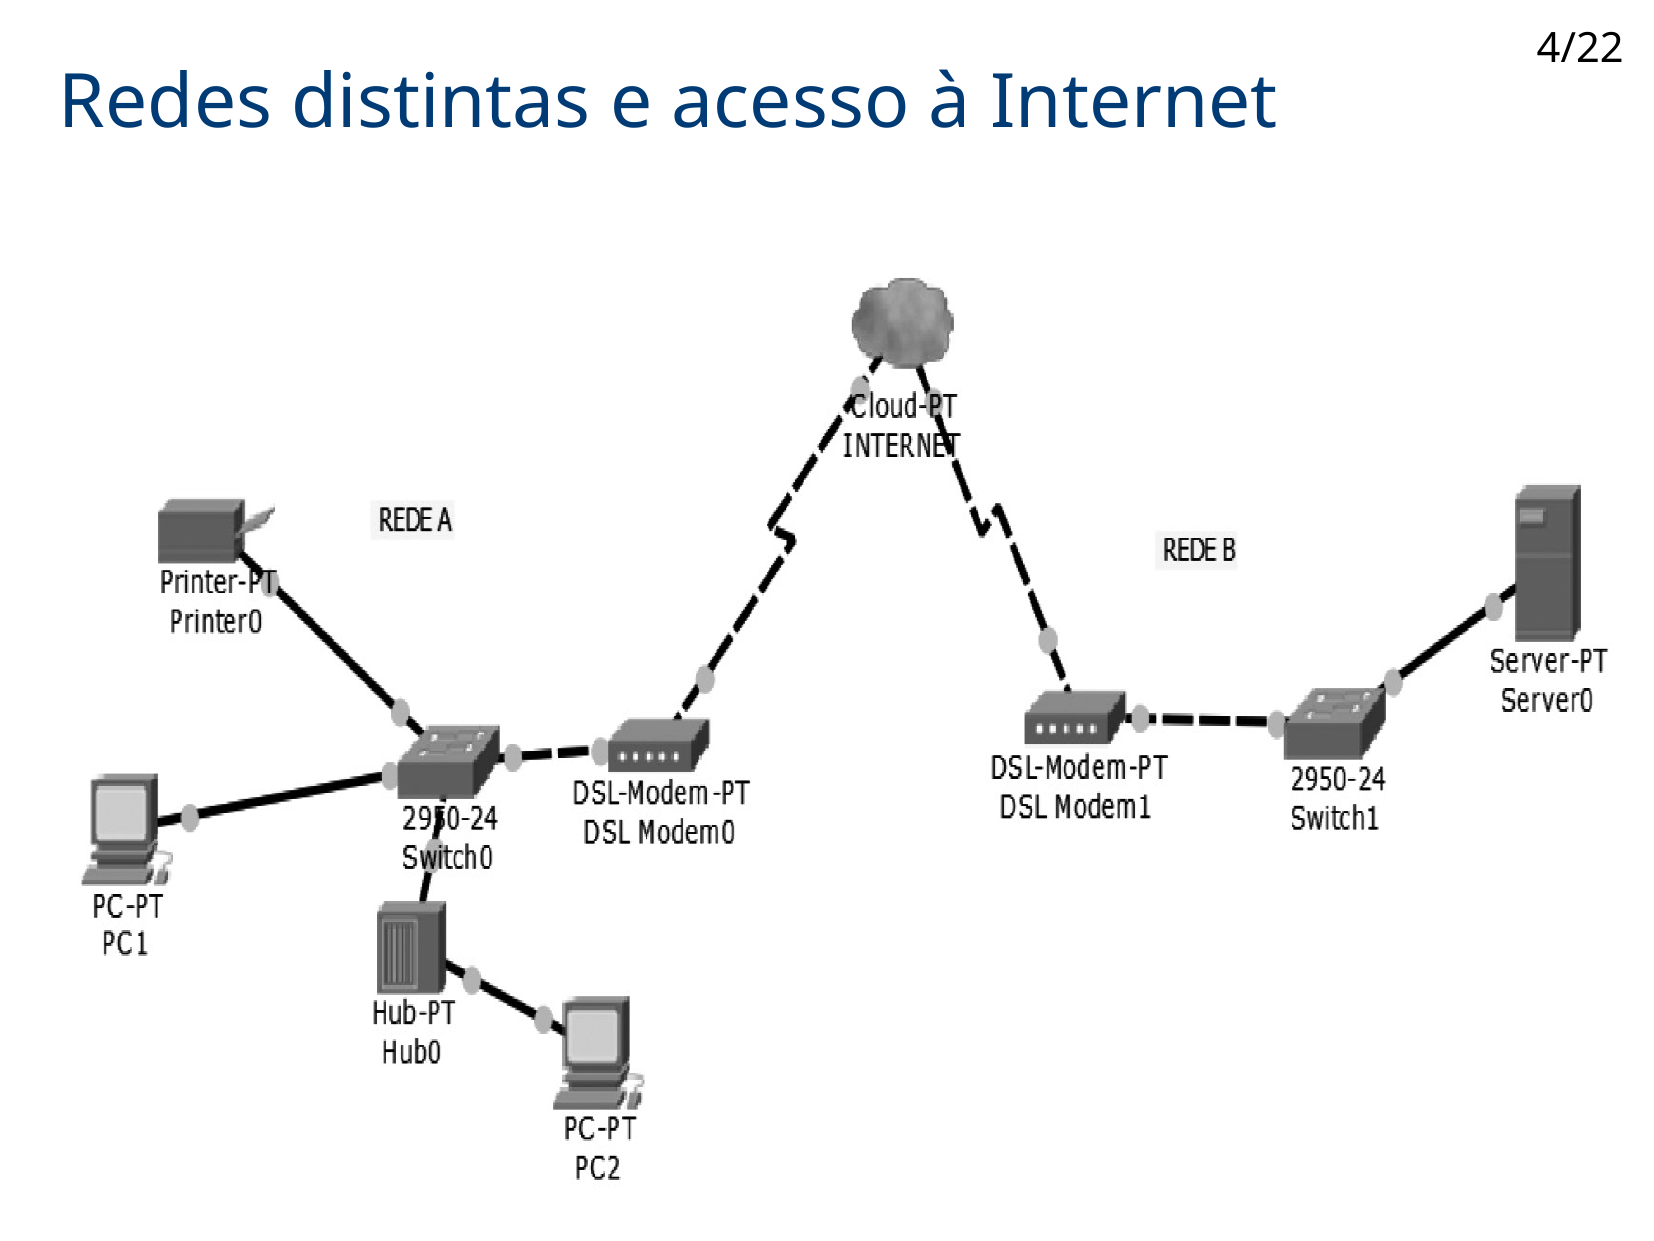

4
# Redes distintas e acesso à Internet